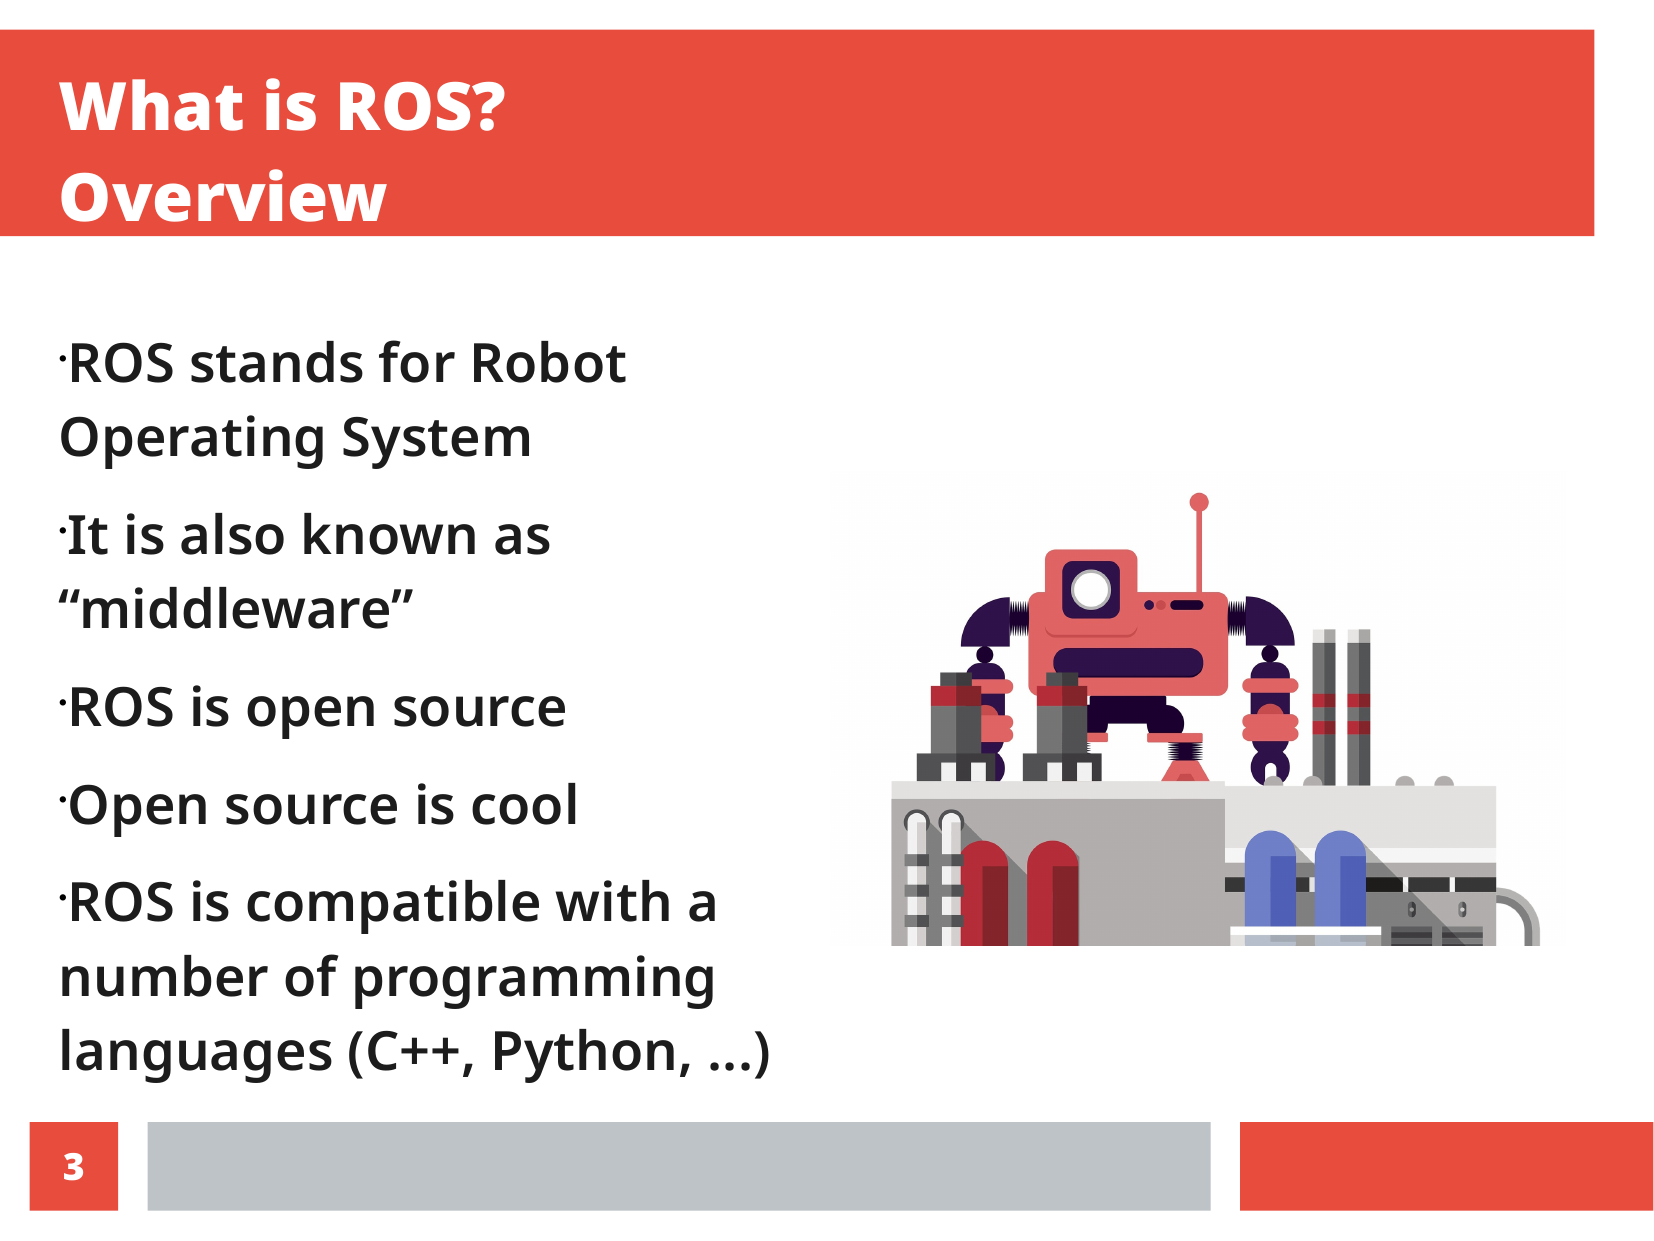

# What is ROS? Overview
ROS stands for Robot Operating System
It is also known as “middleware”
ROS is open source
Open source is cool
ROS is compatible with a number of programming languages (C++, Python, ...)
3